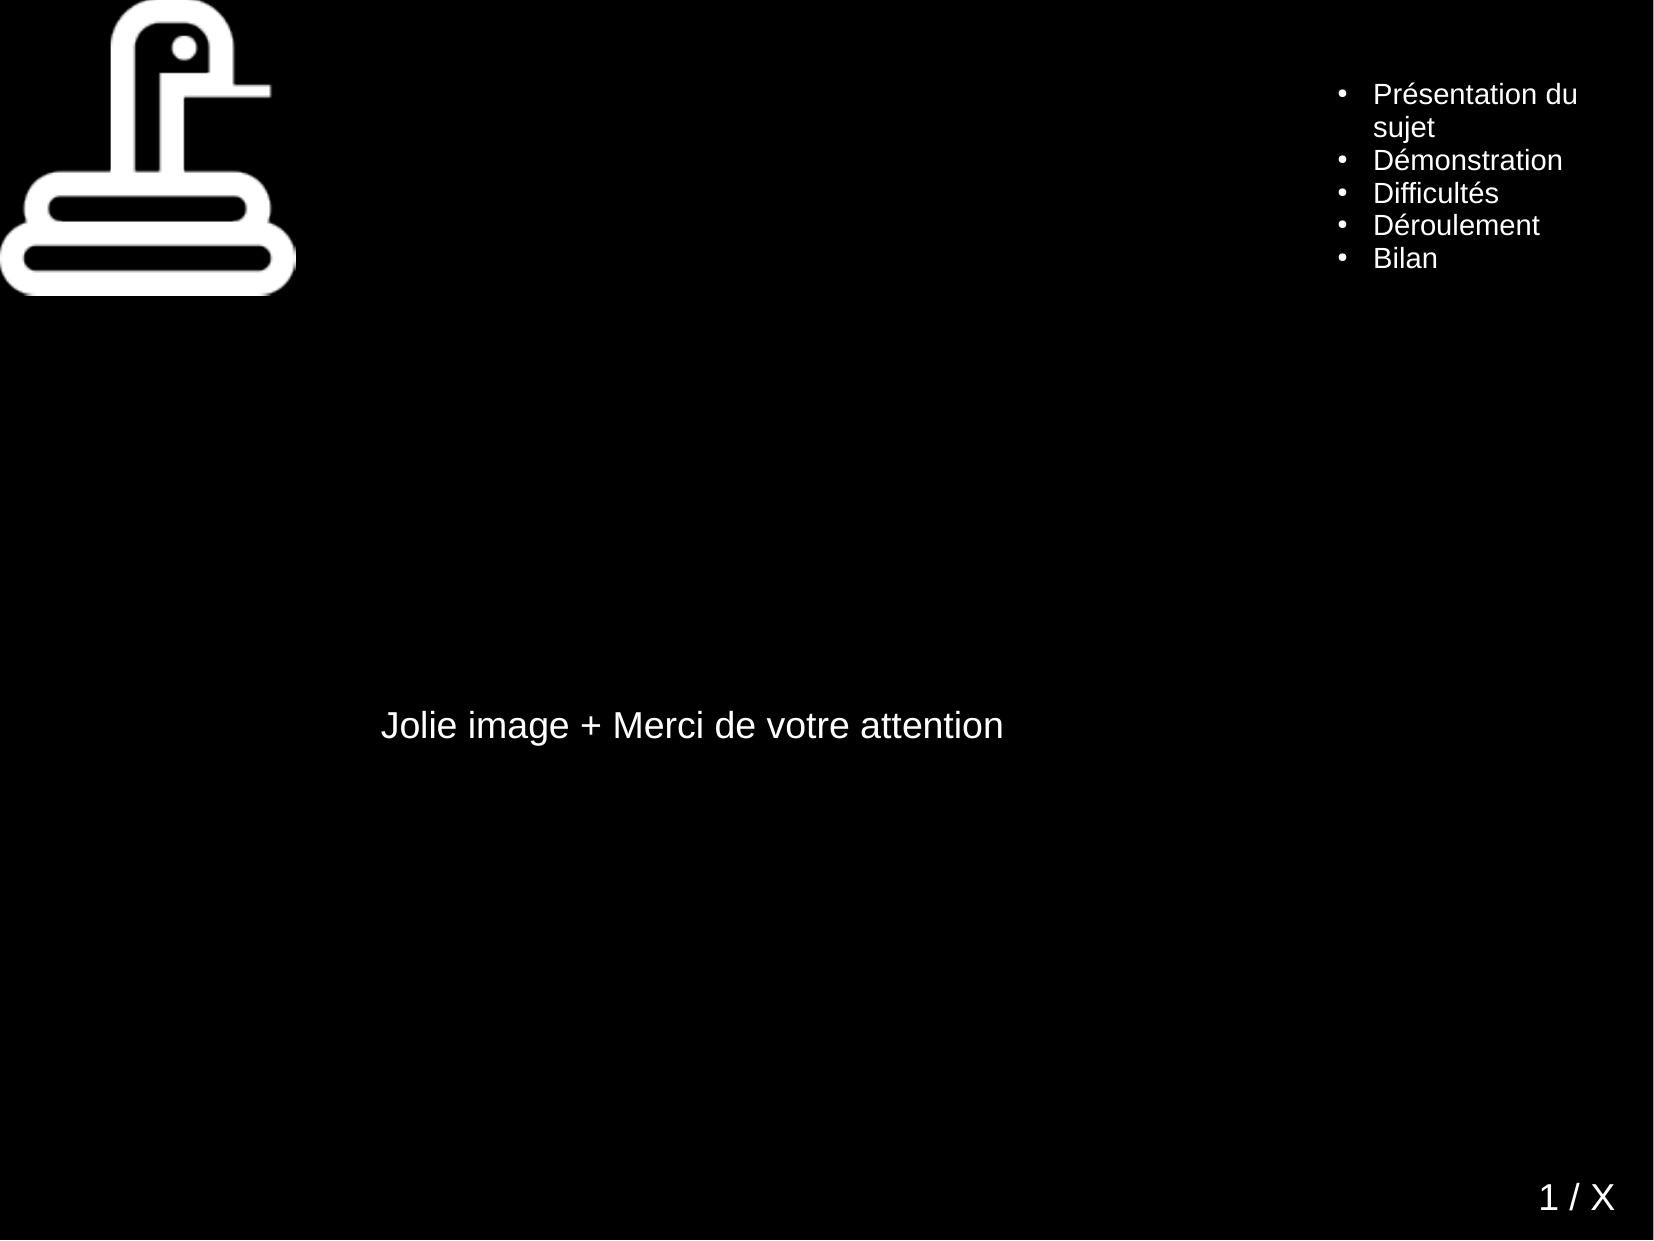

Présentation du sujet
Démonstration
Difficultés
Déroulement
Bilan
#
Jolie image + Merci de votre attention
1 / X